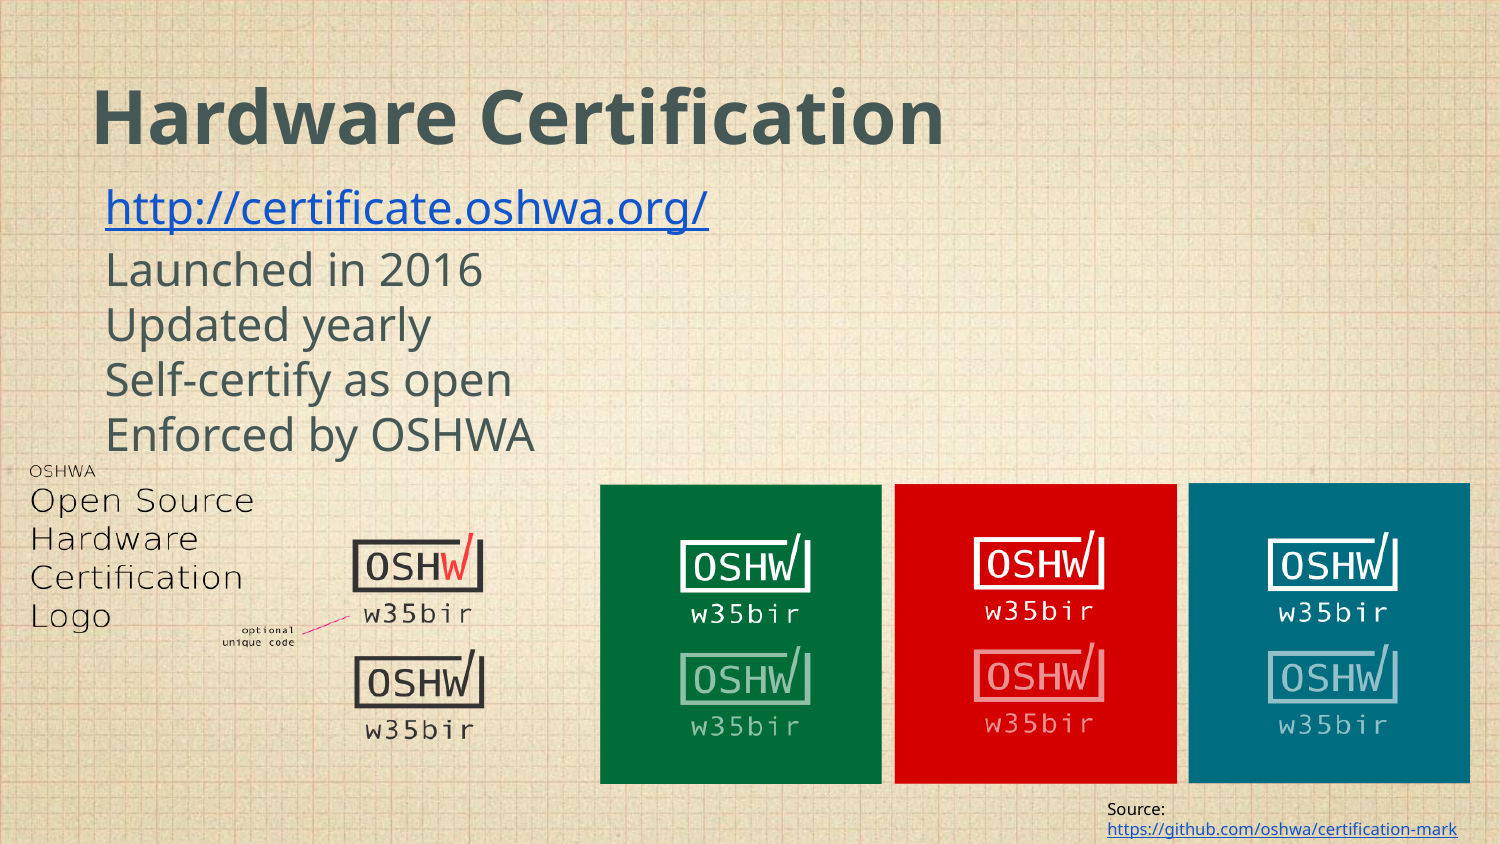

# Hardware Certification
http://certificate.oshwa.org/
Launched in 2016
Updated yearly
Self-certify as open
Enforced by OSHWA
Source: https://github.com/oshwa/certification-mark